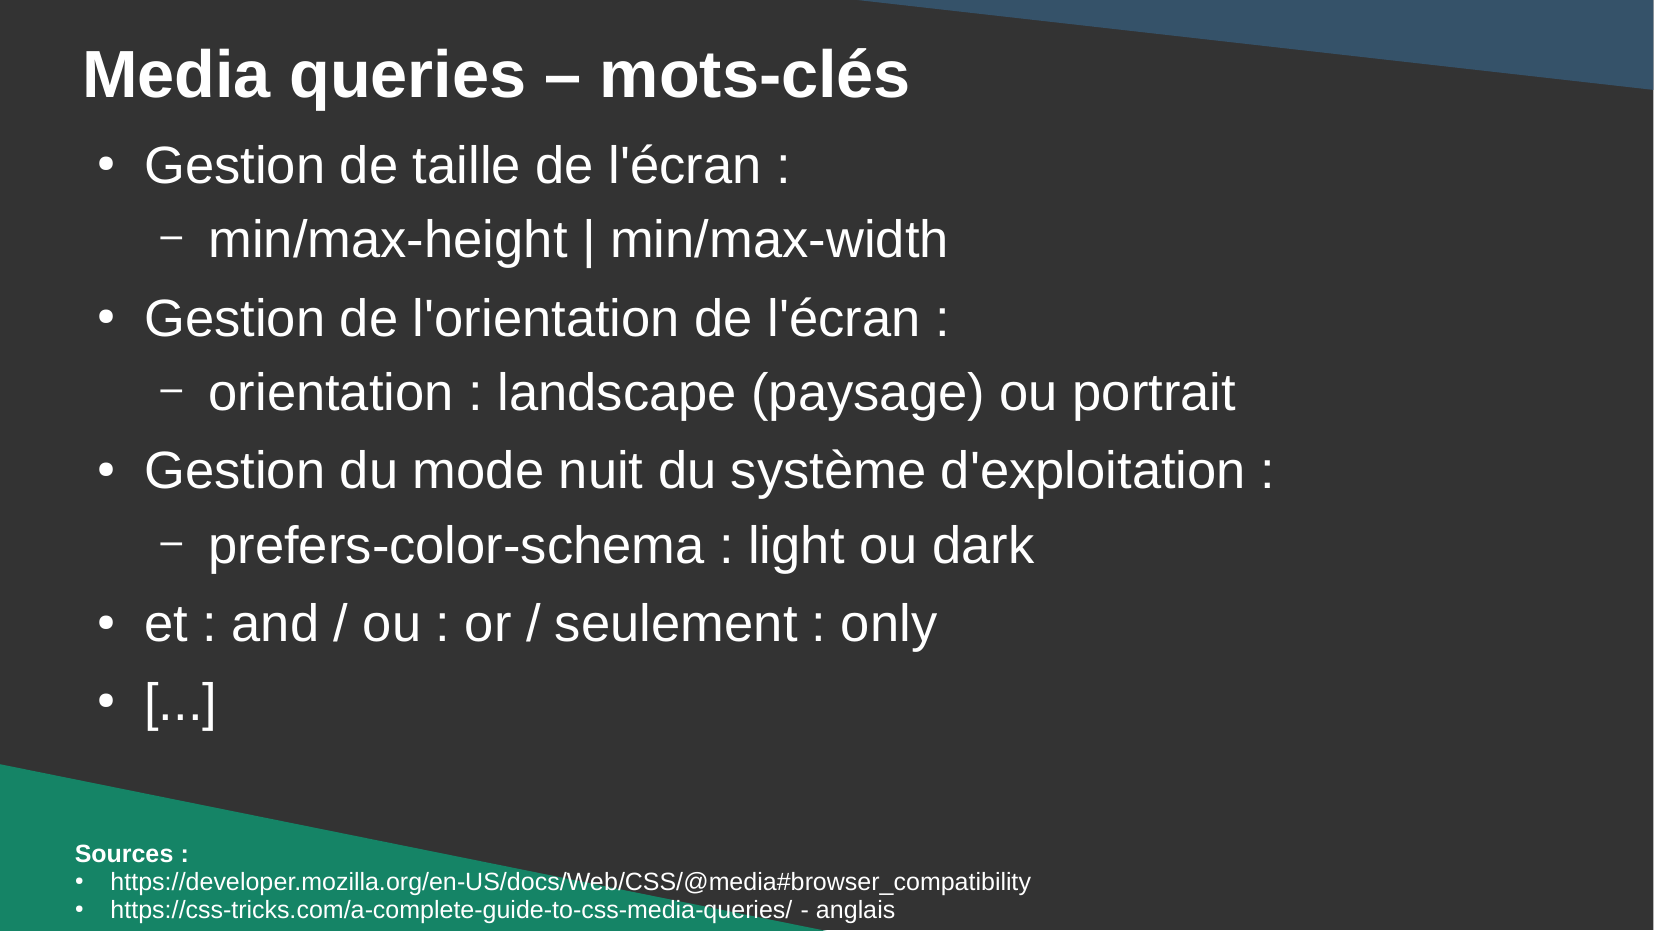

# Media queries – mots-clés
Gestion de taille de l'écran :
min/max-height | min/max-width
Gestion de l'orientation de l'écran :
orientation : landscape (paysage) ou portrait
Gestion du mode nuit du système d'exploitation :
prefers-color-schema : light ou dark
et : and / ou : or / seulement : only
[...]
Sources :
https://developer.mozilla.org/en-US/docs/Web/CSS/@media#browser_compatibility
https://css-tricks.com/a-complete-guide-to-css-media-queries/ - anglais